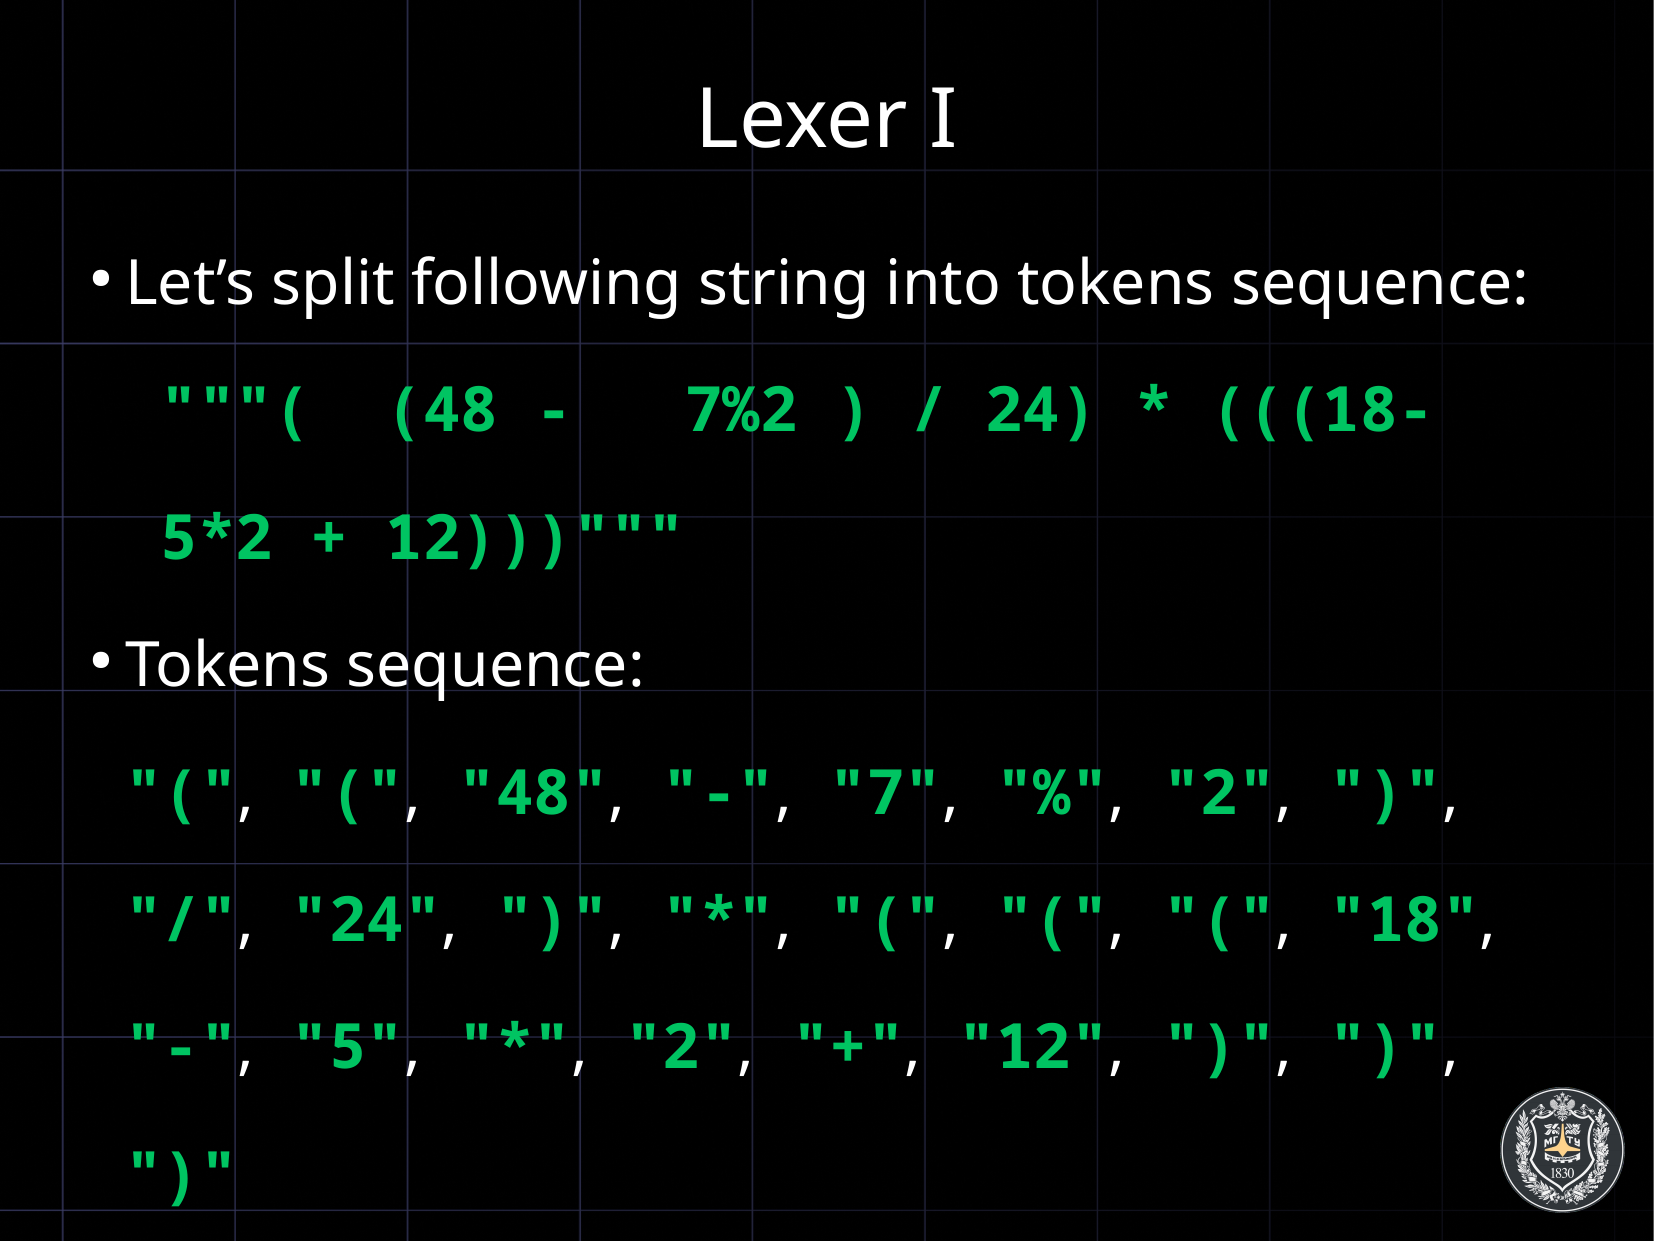

# Lexer I
Let’s split following string into tokens sequence:
"""( (48 - 7%2 ) / 24) * (((18- 5*2 + 12)))"""
Tokens sequence:
"(", "(", "48", "-", "7", "%", "2", ")", "/", "24", ")", "*", "(", "(", "(", "18", "-", "5", "*", "2", "+", "12", ")", ")", ")"